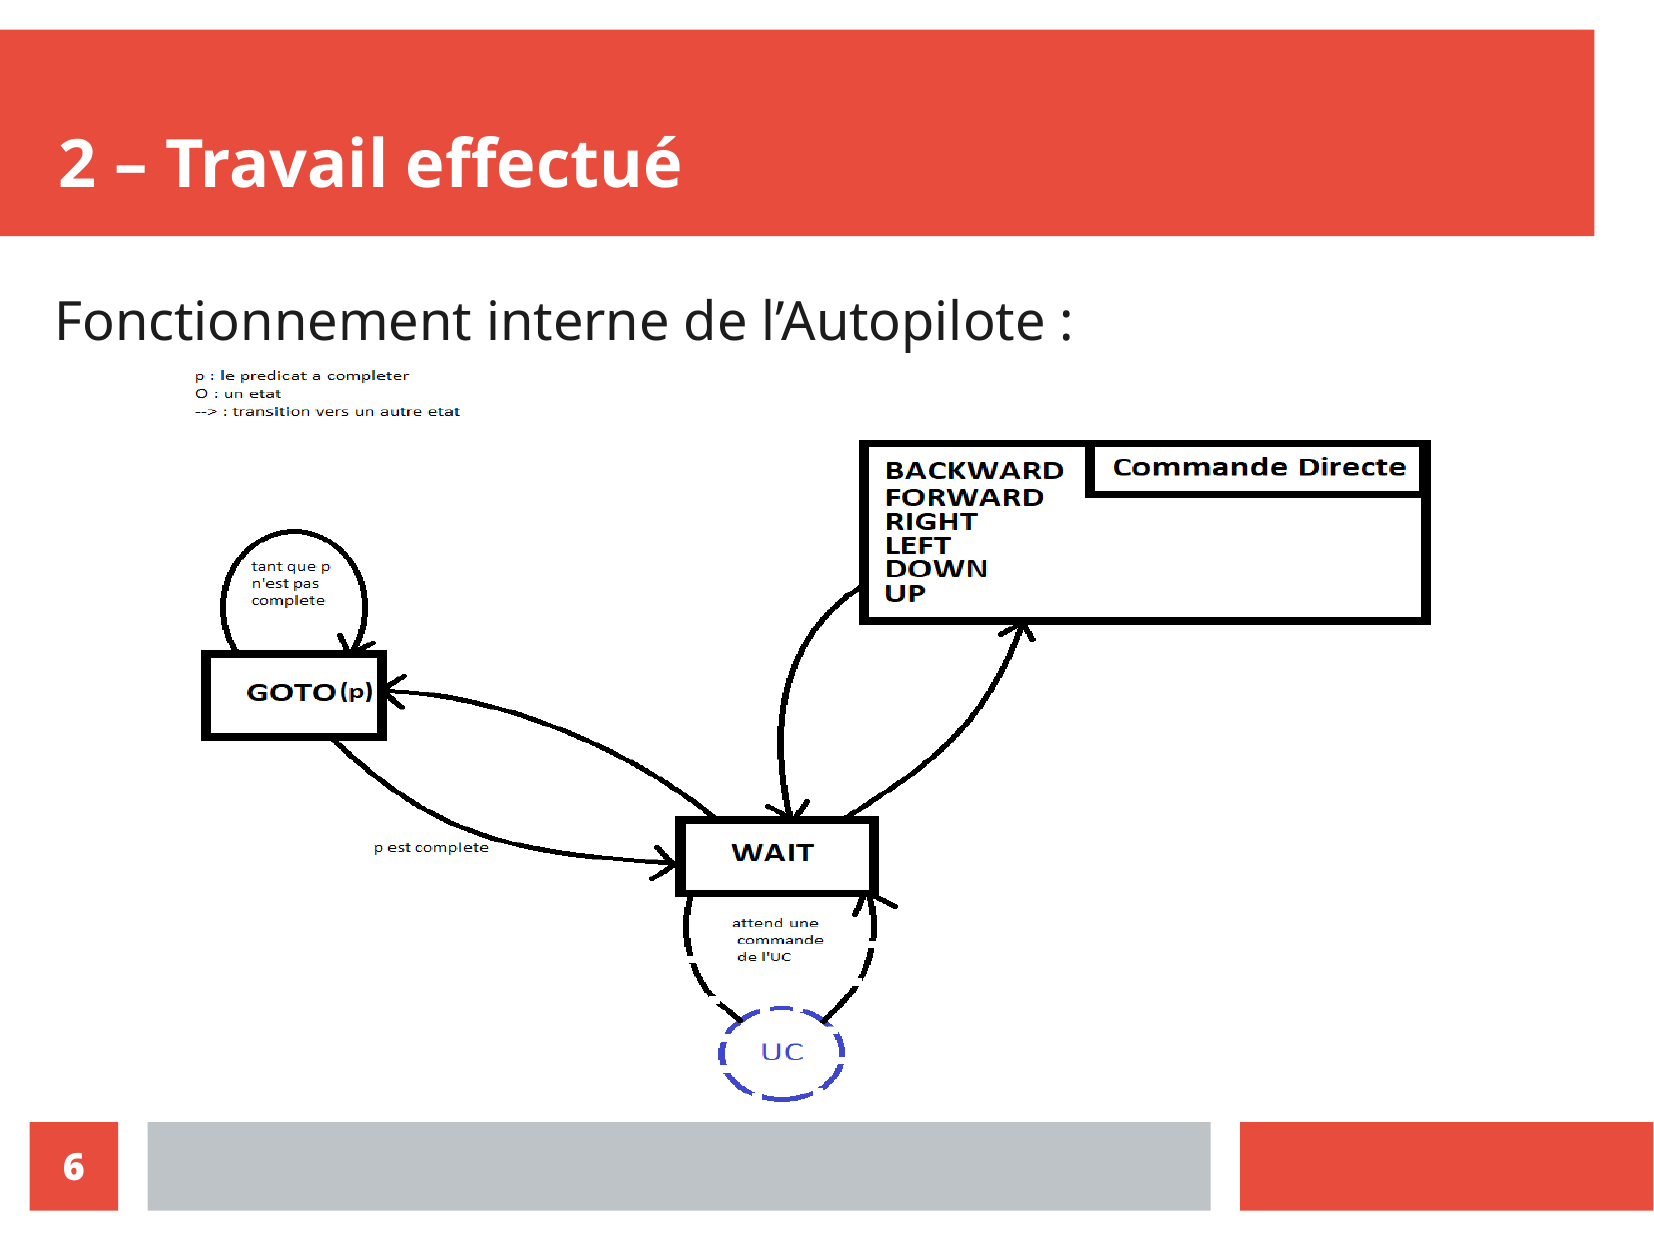

# 2 – Travail effectué
Fonctionnement interne de l’Autopilote :
6